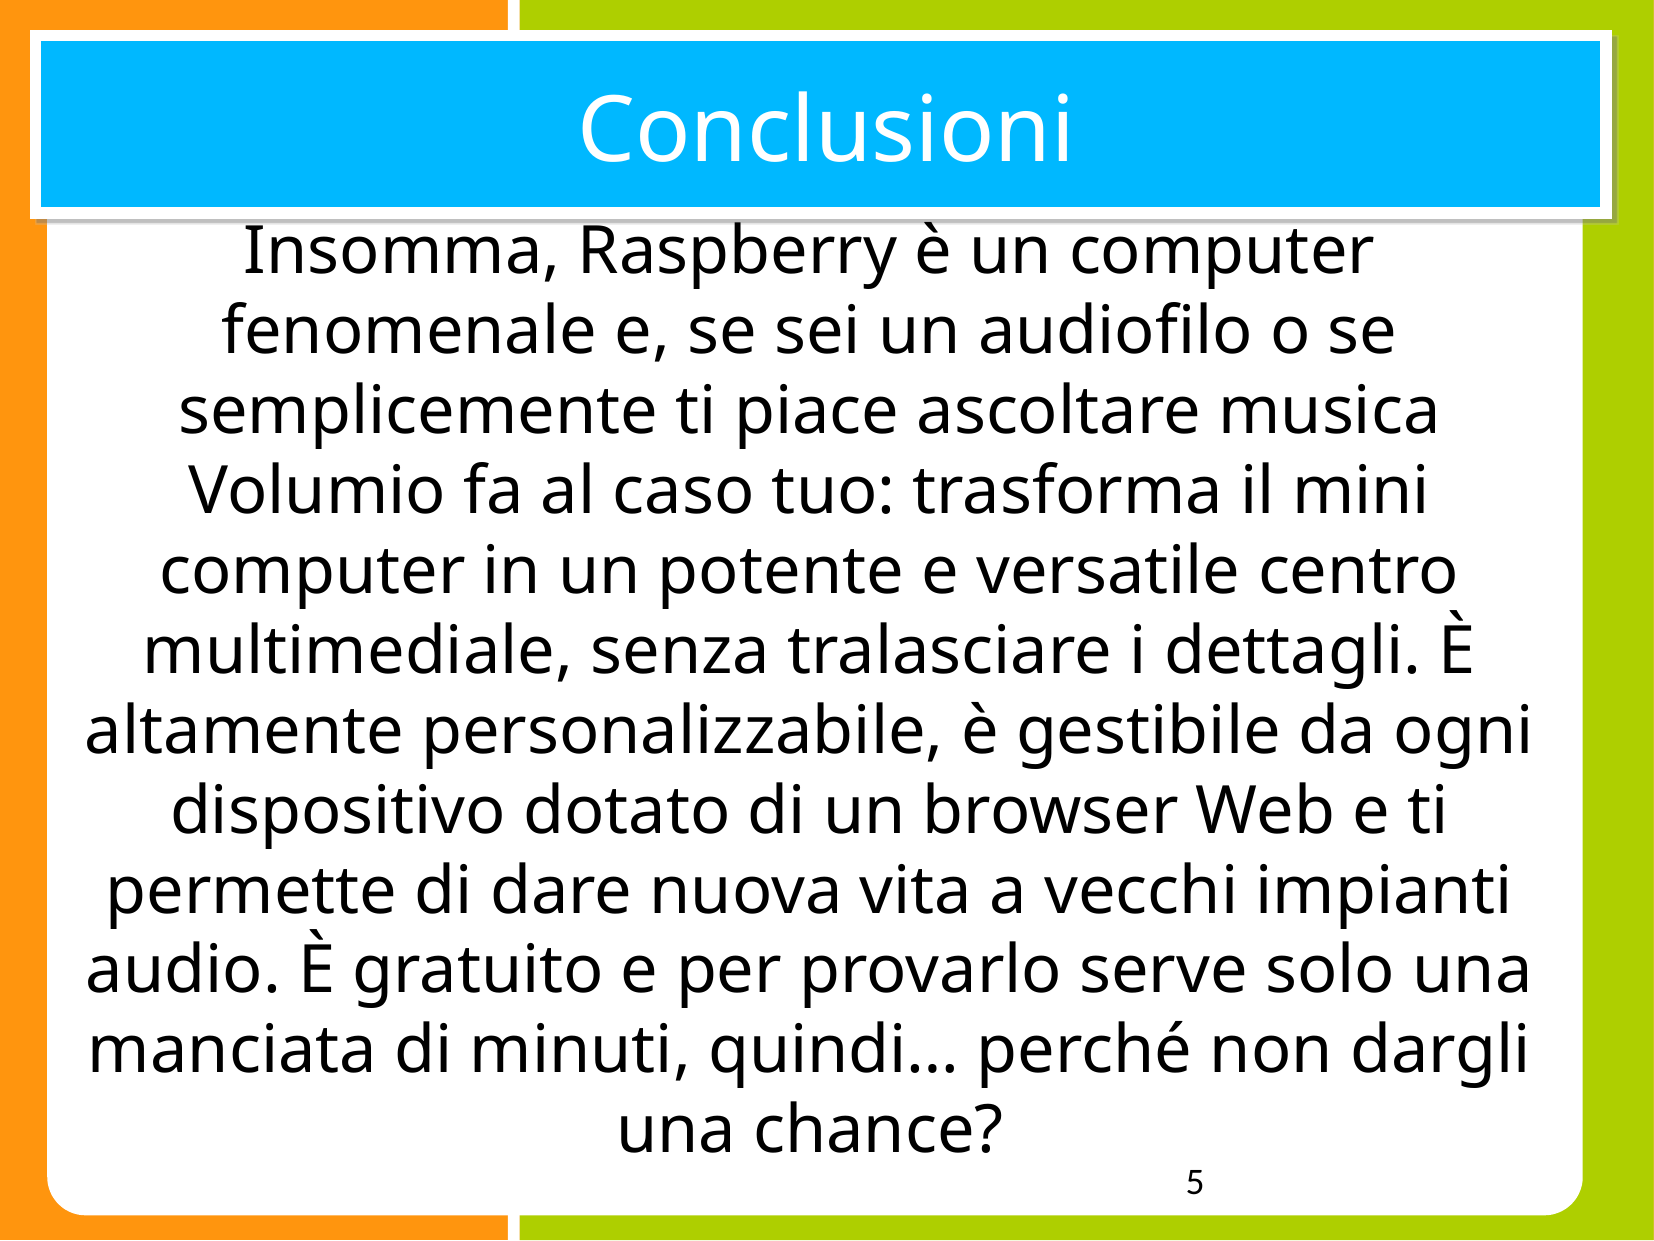

# Conclusioni
Insomma, Raspberry è un computer fenomenale e, se sei un audiofilo o se semplicemente ti piace ascoltare musica Volumio fa al caso tuo: trasforma il mini computer in un potente e versatile centro multimediale, senza tralasciare i dettagli. È altamente personalizzabile, è gestibile da ogni dispositivo dotato di un browser Web e ti permette di dare nuova vita a vecchi impianti audio. È gratuito e per provarlo serve solo una manciata di minuti, quindi… perché non dargli una chance?